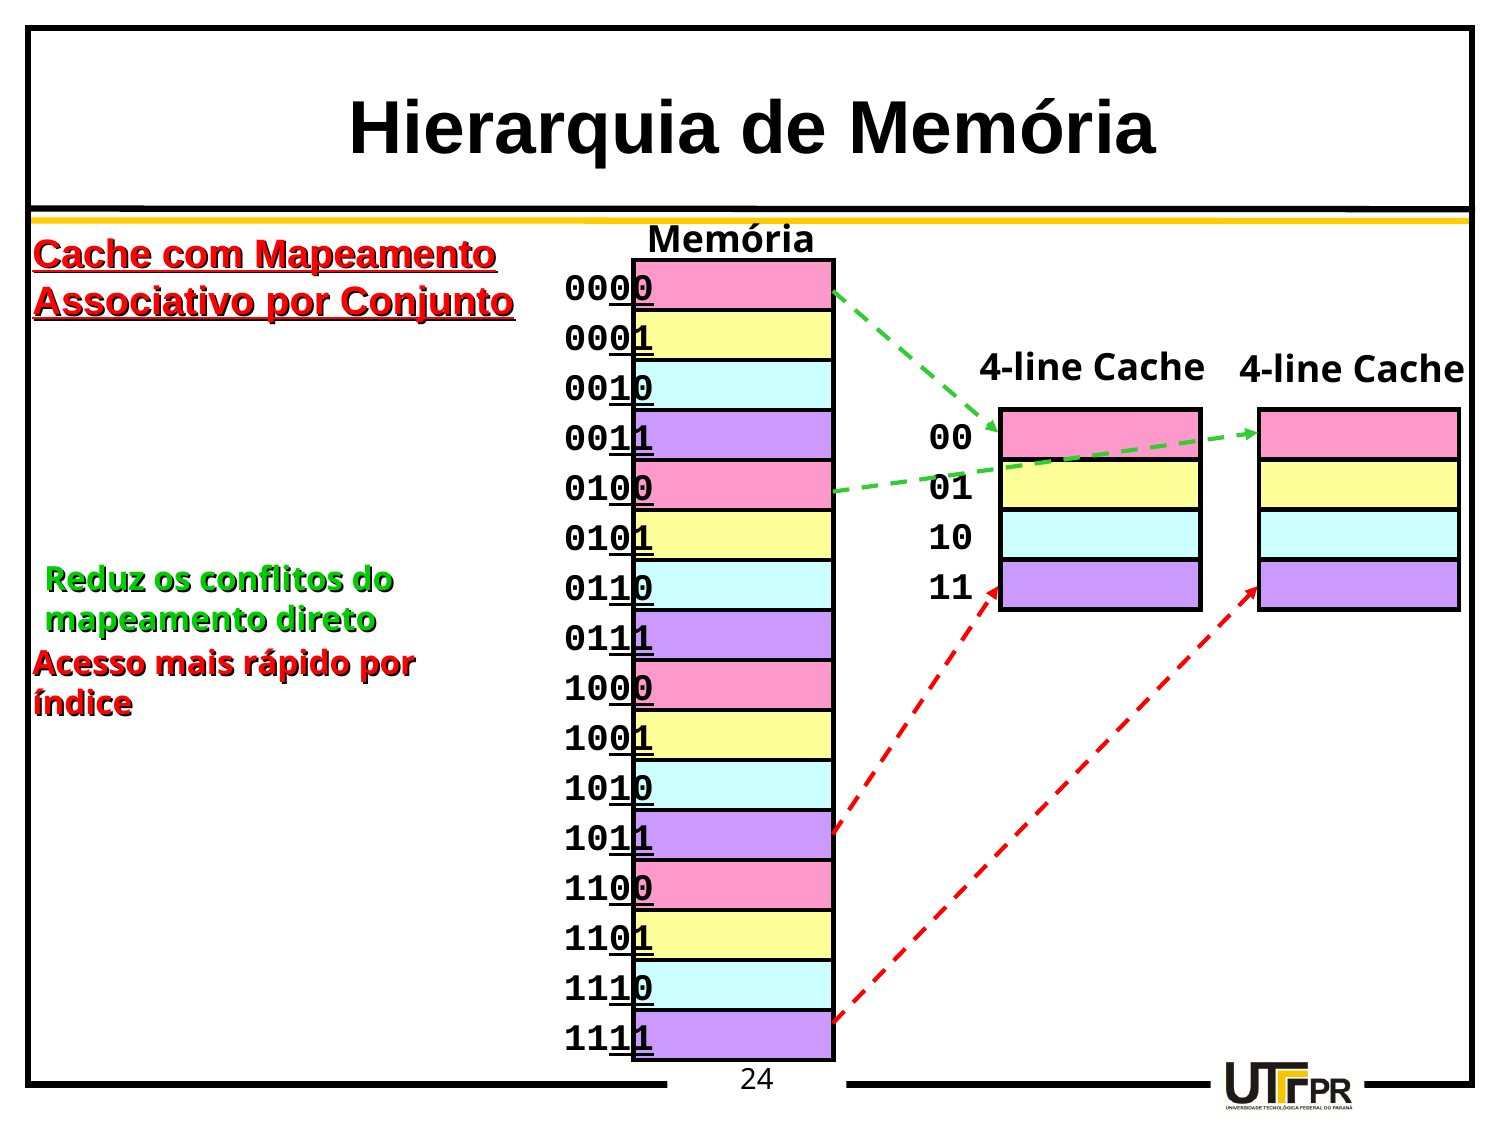

# Hierarquia de Memória
Memória
Cache com Mapeamento Associativo por Conjunto
0000
0001
4-line Cache
4-line Cache
0010
00
0011
01
0100
10
0101
Reduz os conflitos do mapeamento direto
11
0110
0111
Acesso mais rápido por índice
1000
1001
1010
1011
1100
1101
1110
1111